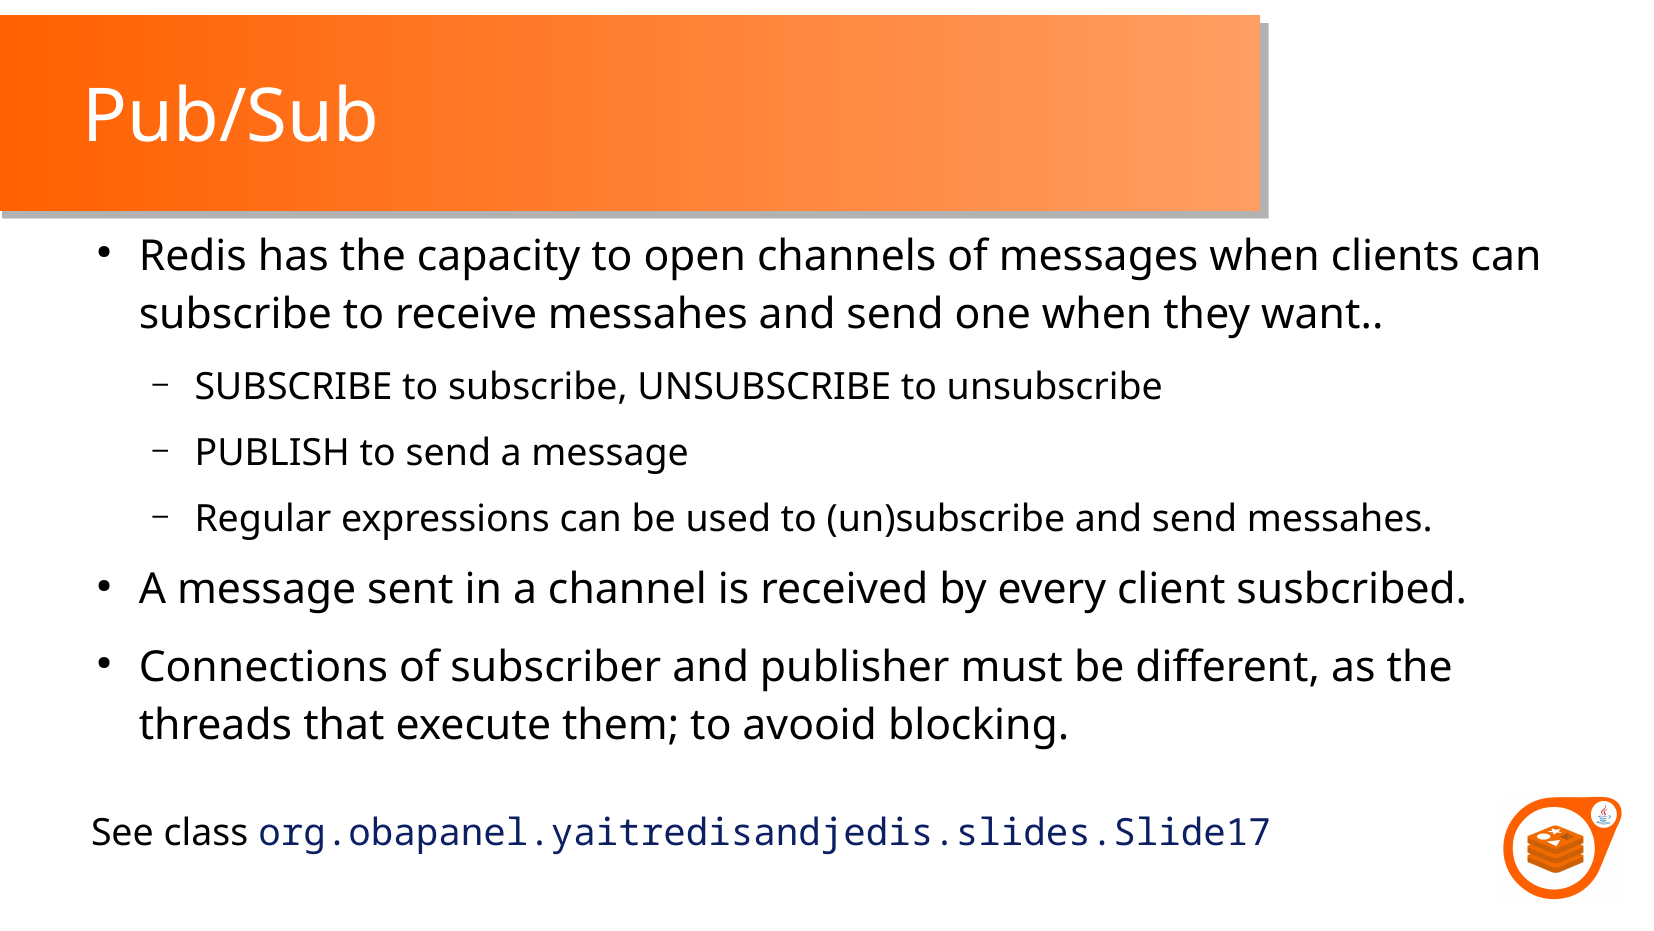

# Pub/Sub
Redis has the capacity to open channels of messages when clients can subscribe to receive messahes and send one when they want..
SUBSCRIBE to subscribe, UNSUBSCRIBE to unsubscribe
PUBLISH to send a message
Regular expressions can be used to (un)subscribe and send messahes.
A message sent in a channel is received by every client susbcribed.
Connections of subscriber and publisher must be different, as the threads that execute them; to avooid blocking.
See class org.obapanel.yaitredisandjedis.slides.Slide17